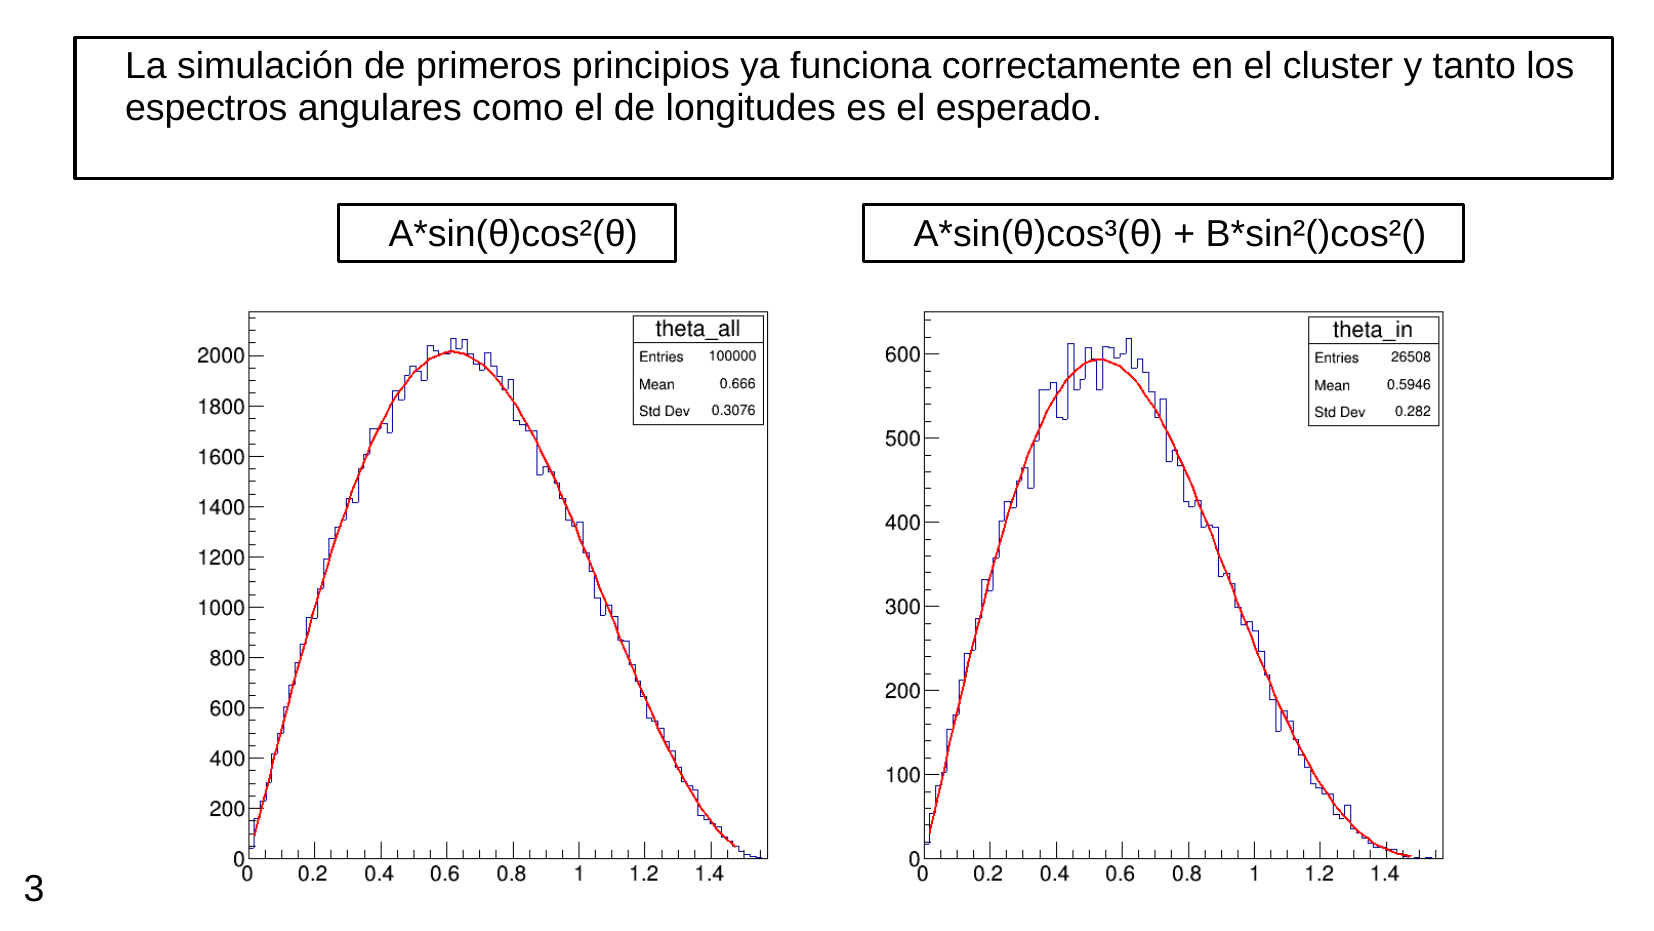

La simulación de primeros principios ya funciona correctamente en el cluster y tanto los espectros angulares como el de longitudes es el esperado.
A*sin(θ)cos²(θ)
A*sin(θ)cos³(θ) + B*sin²()cos²()